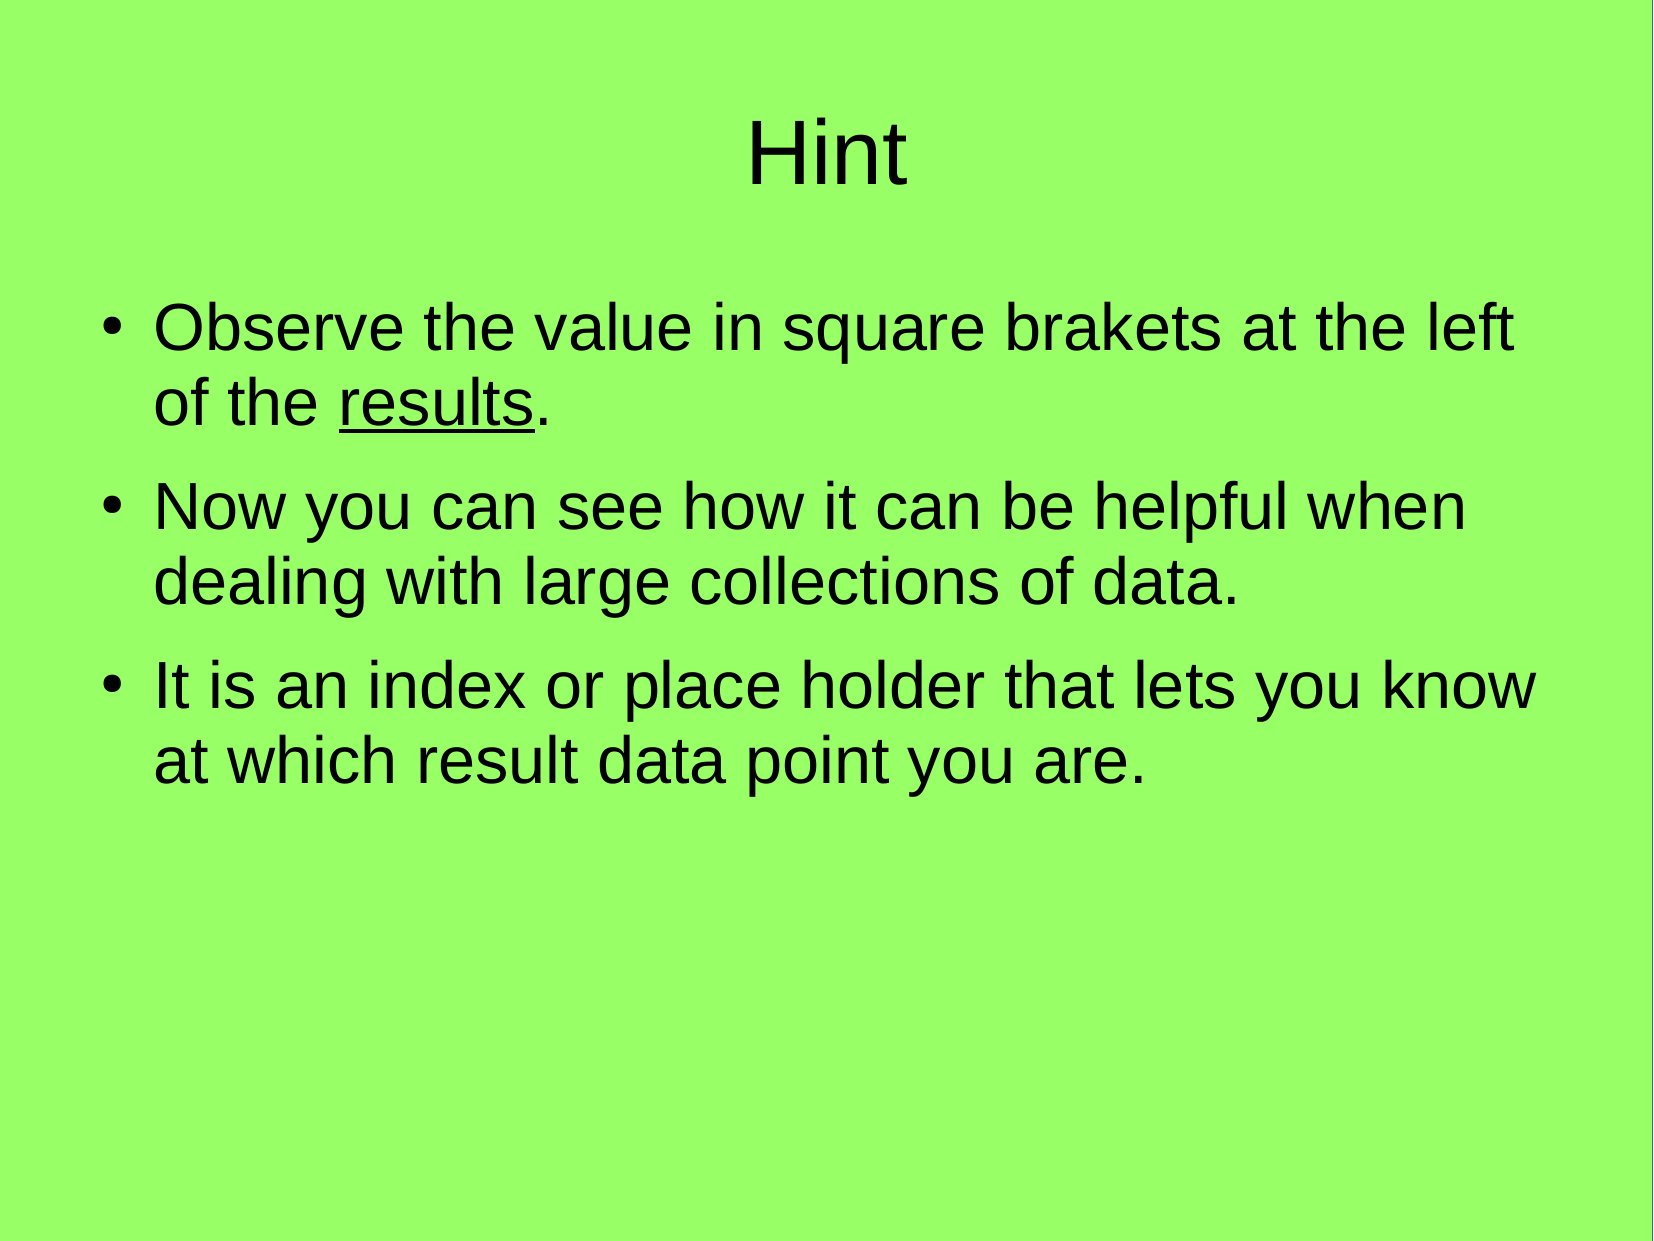

# Hint
Observe the value in square brakets at the left of the results.
Now you can see how it can be helpful when dealing with large collections of data.
It is an index or place holder that lets you know at which result data point you are.